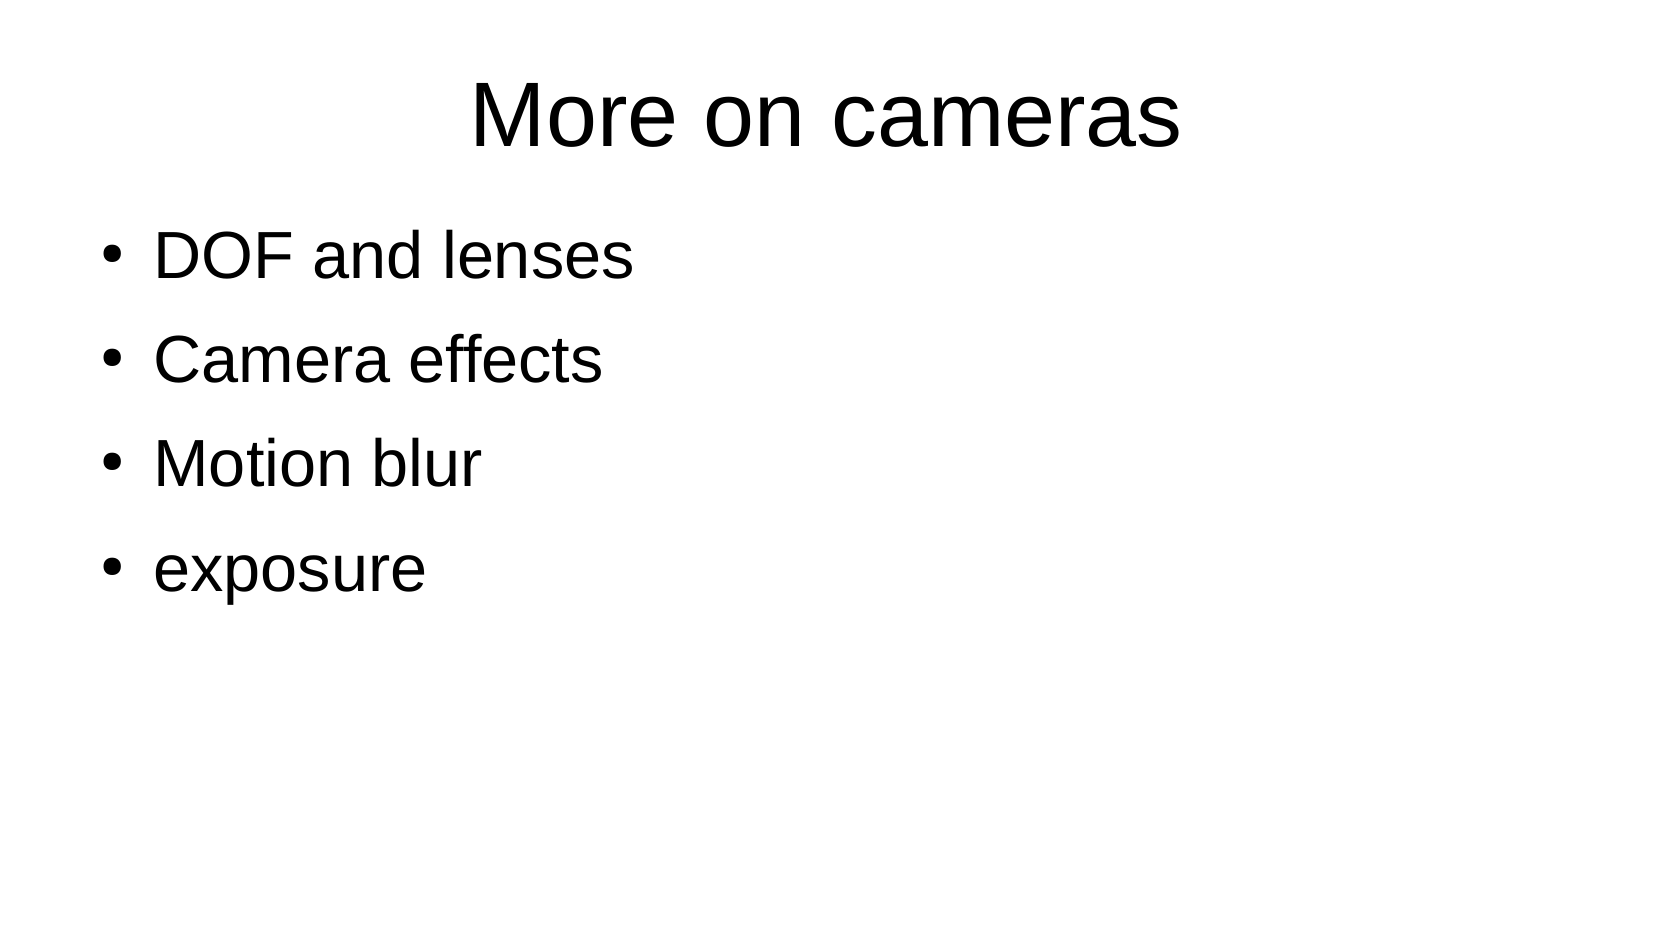

# More on cameras
DOF and lenses
Camera effects
Motion blur
exposure